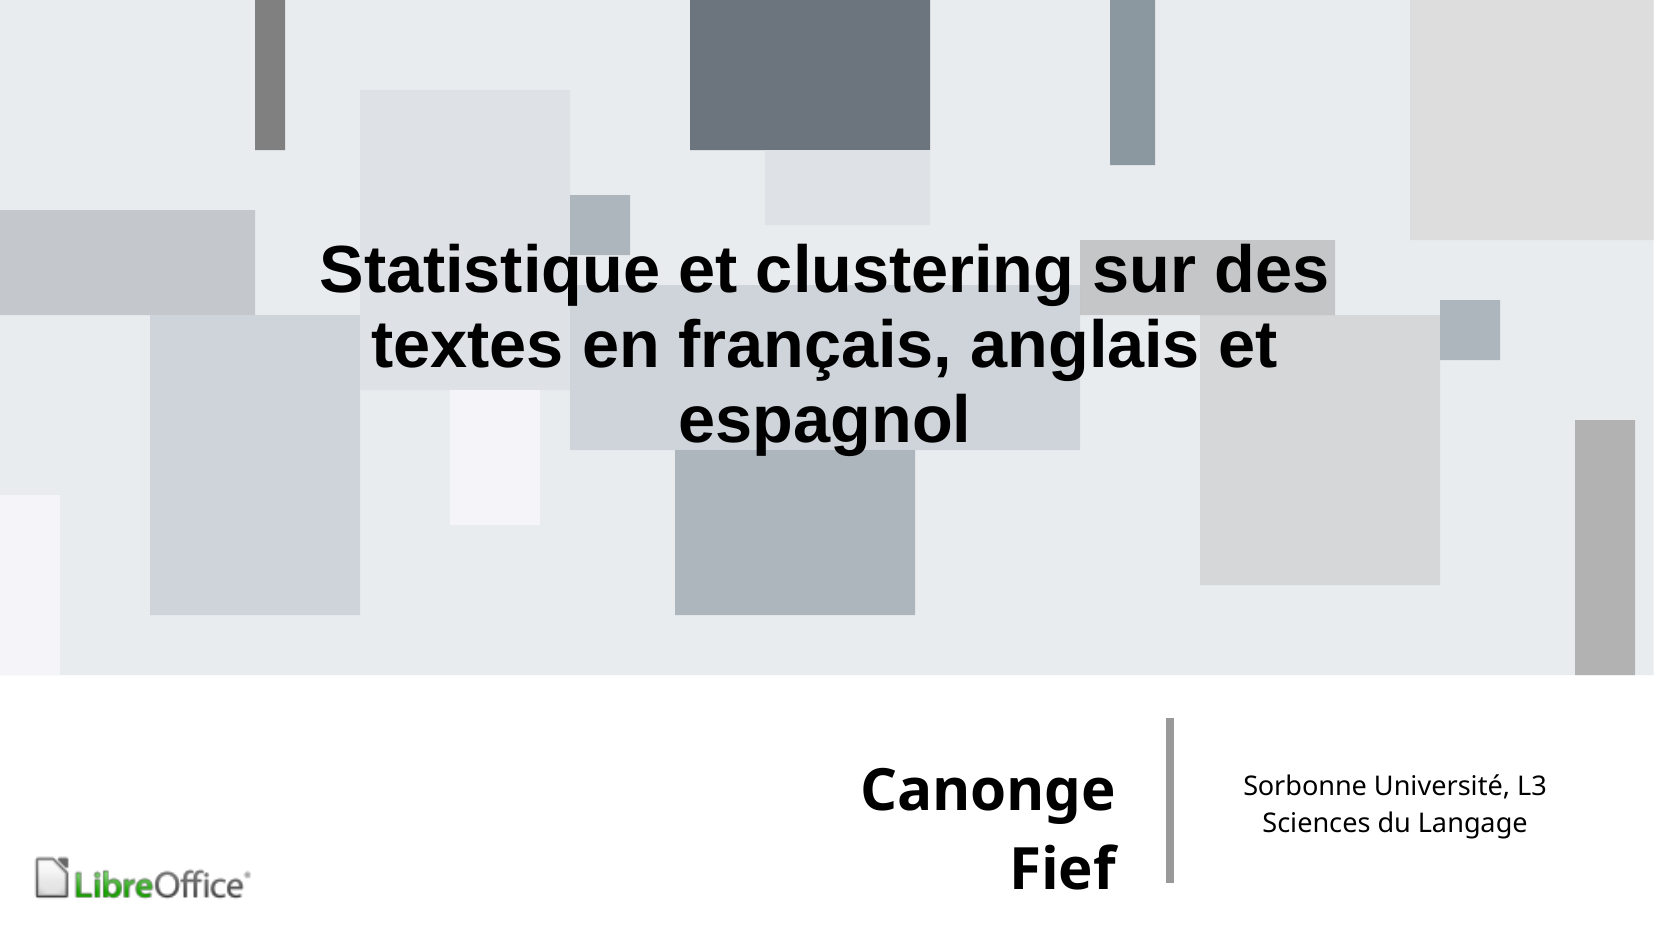

Statistique et clustering sur des textes en français, anglais et espagnol
Canonge
Fief
Sorbonne Université, L3 Sciences du Langage